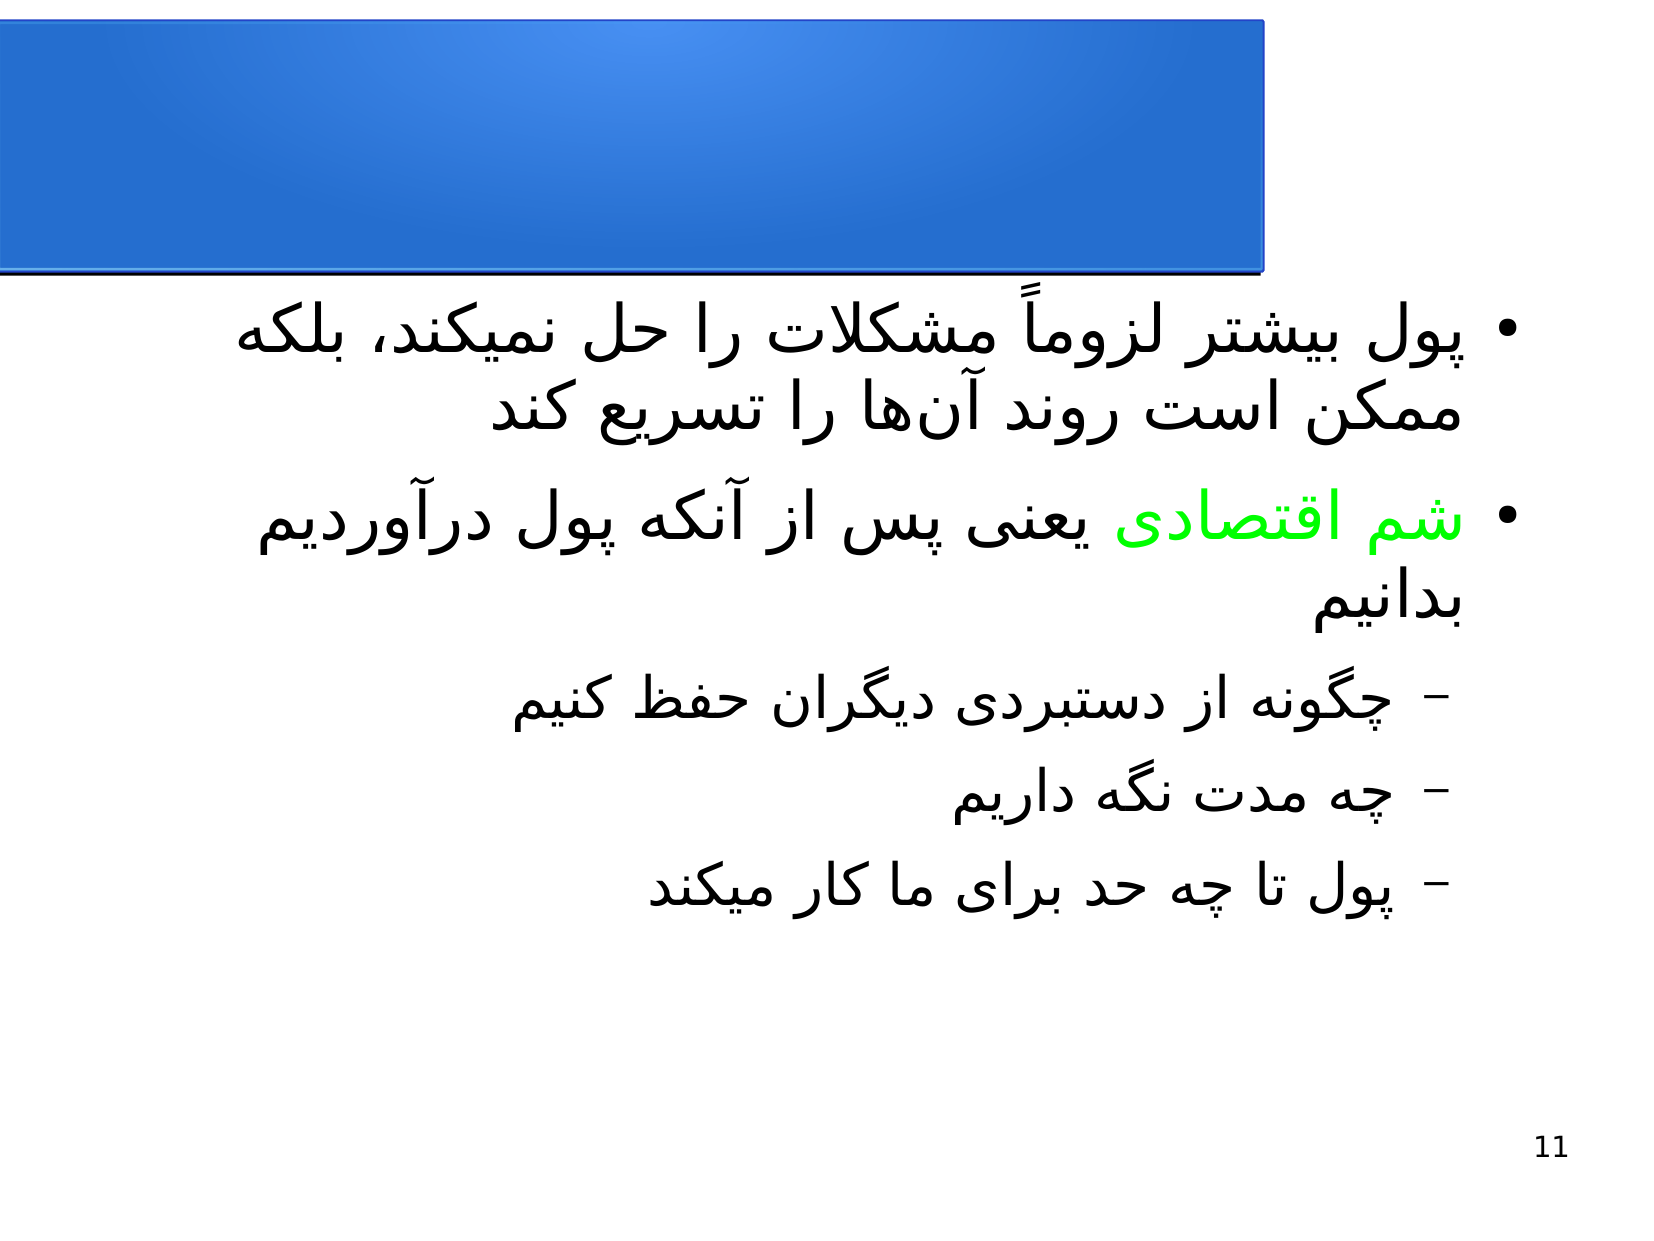

#
پول بیشتر لزوماً مشکلات را حل نمیکند، بلکه ممکن است روند آن‌ها را تسریع کند
شم اقتصادی یعنی پس از آنکه پول درآوردیم بدانیم
چگونه از دستبردی دیگران حفظ کنیم
چه مدت نگه داریم
پول تا چه حد برای ما کار میکند
11